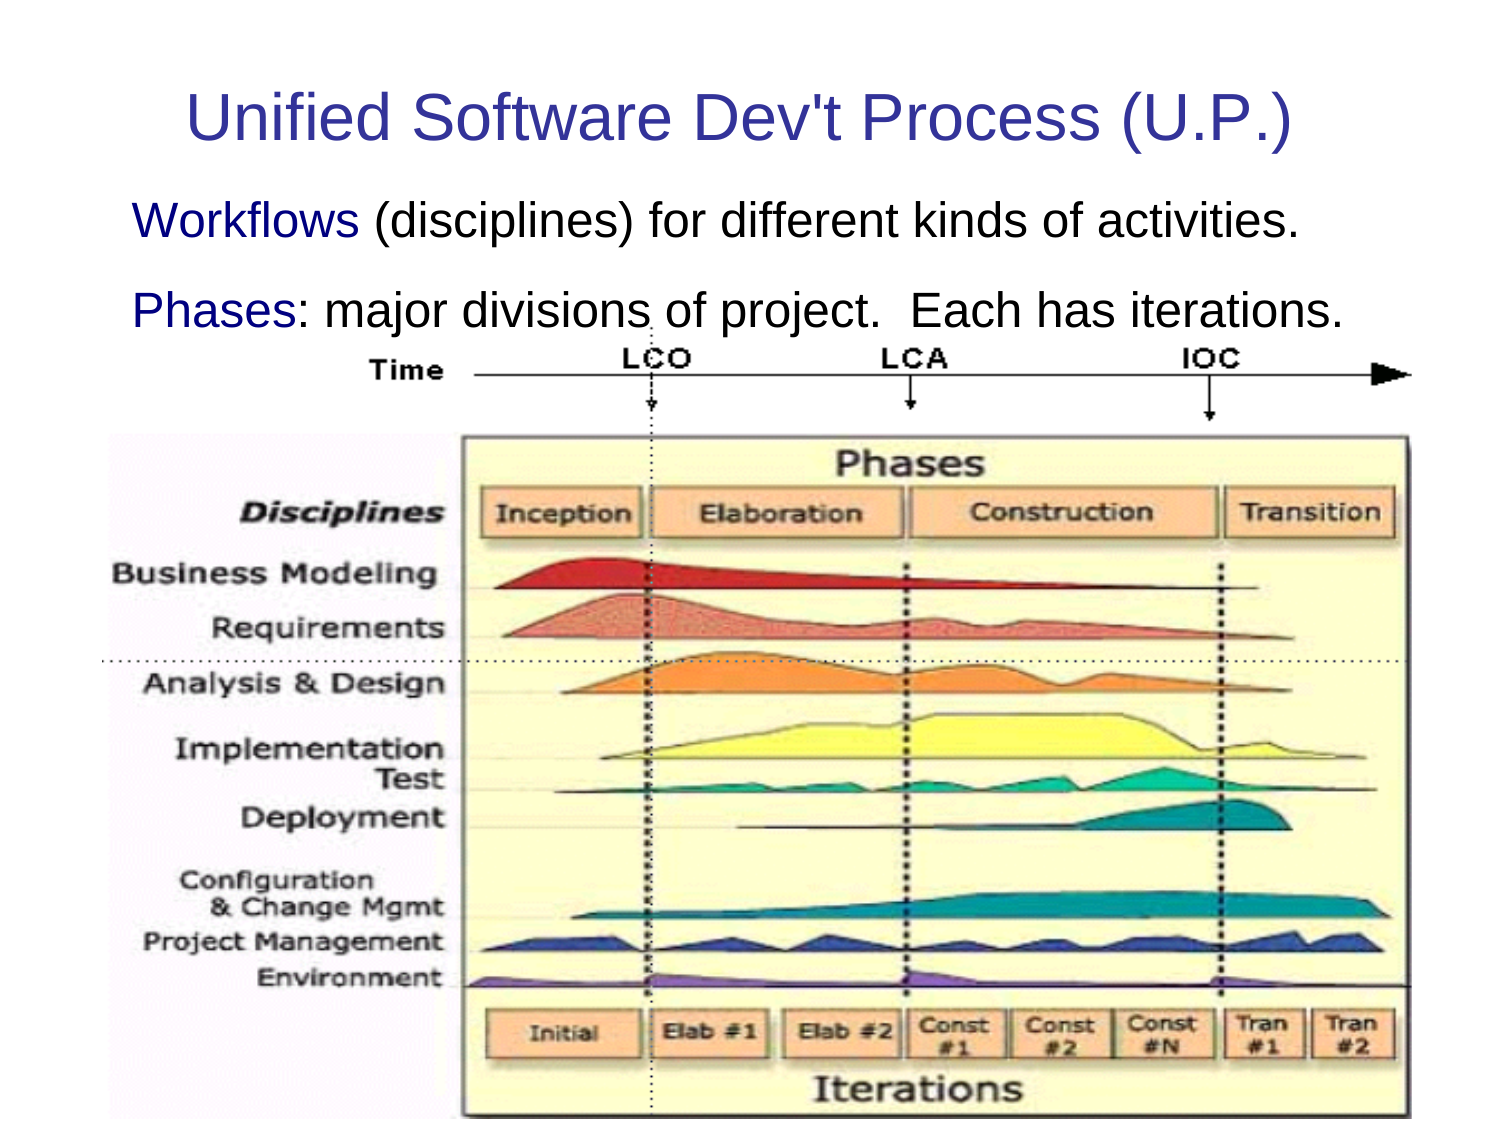

# Unified Software Dev't Process (U.P.)
Workflows (disciplines) for different kinds of activities.
Phases: major divisions of project. Each has iterations.